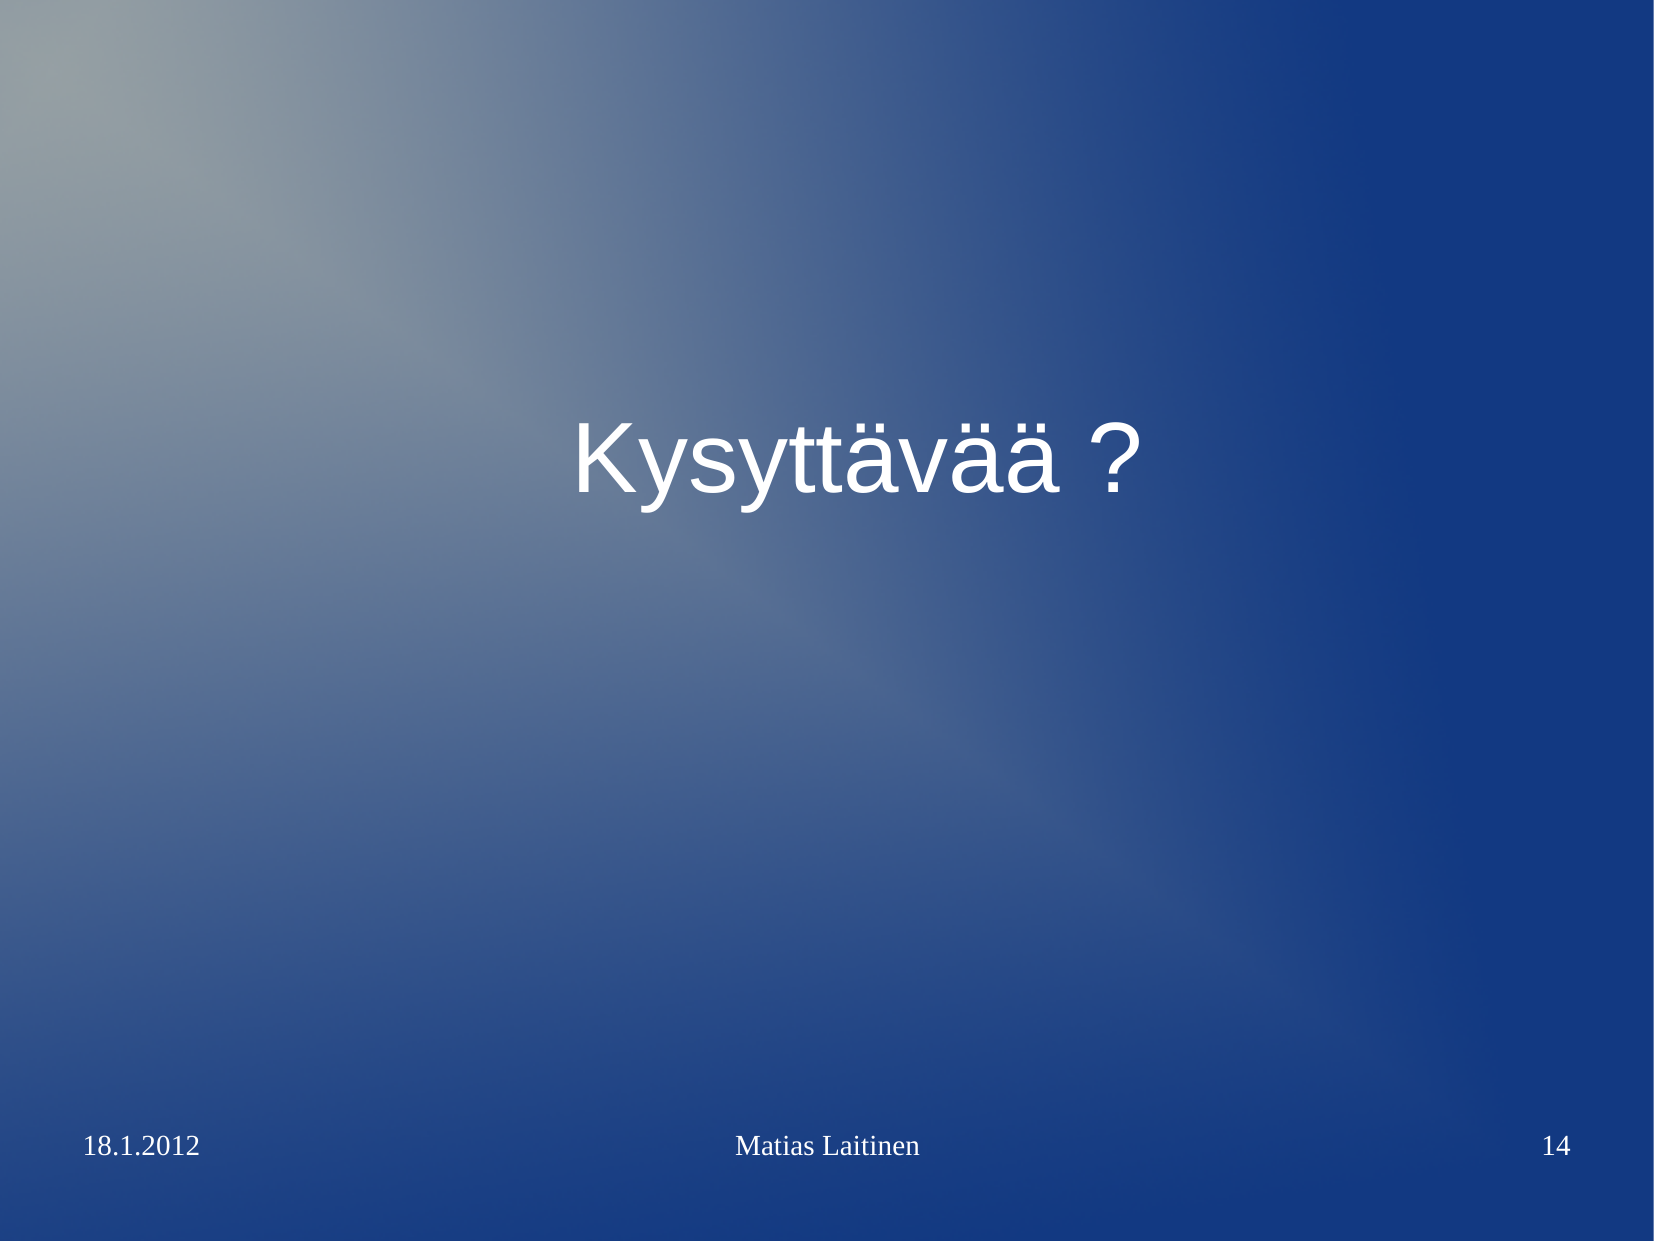

# Kysyttävää ?
18.1.2012
Matias Laitinen
14